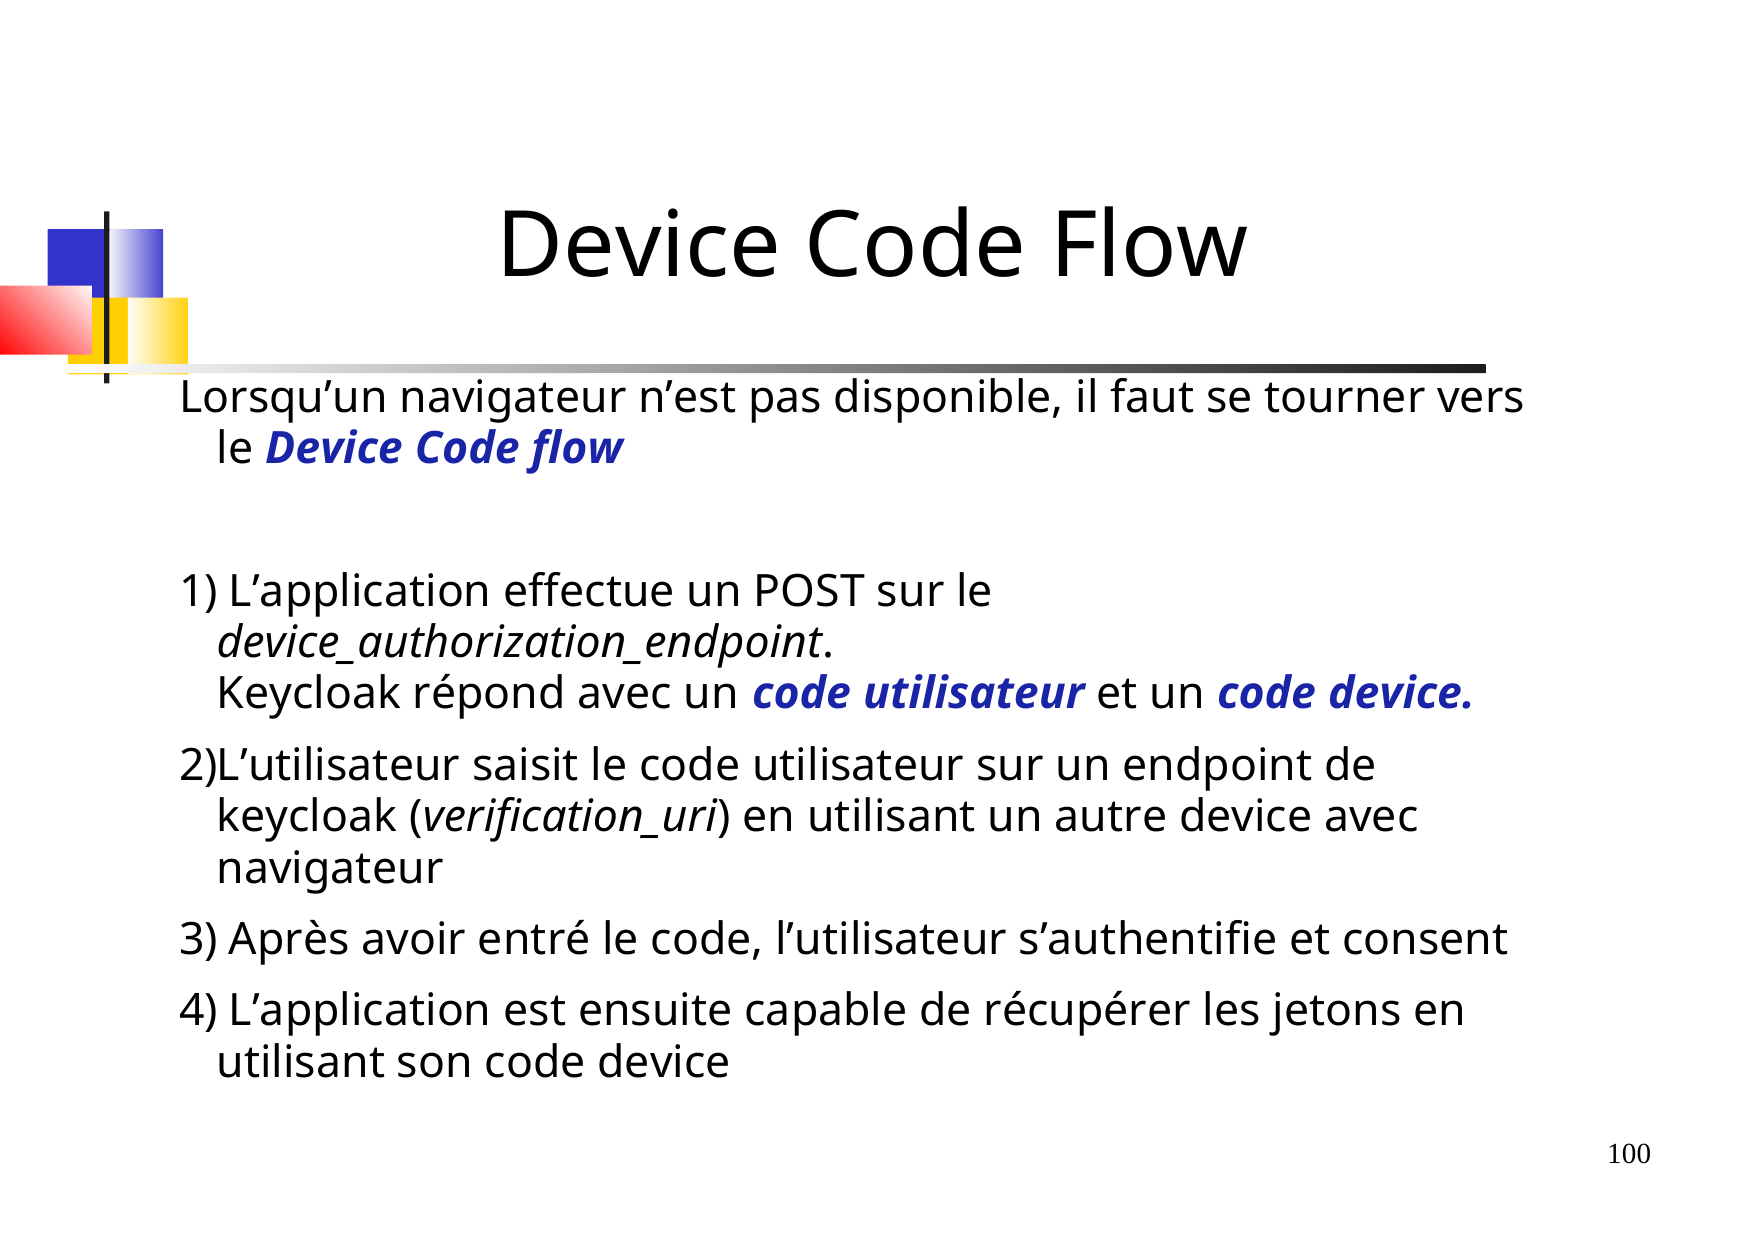

# Device Code Flow
Lorsqu’un navigateur n’est pas disponible, il faut se tourner vers le Device Code flow
 L’application effectue un POST sur le device_authorization_endpoint.
Keycloak répond avec un code utilisateur et un code device.
 L’utilisateur saisit le code utilisateur sur un endpoint de keycloak (verification_uri) en utilisant un autre device avec navigateur
 Après avoir entré le code, l’utilisateur s’authentifie et consent
 L’application est ensuite capable de récupérer les jetons en utilisant son code device